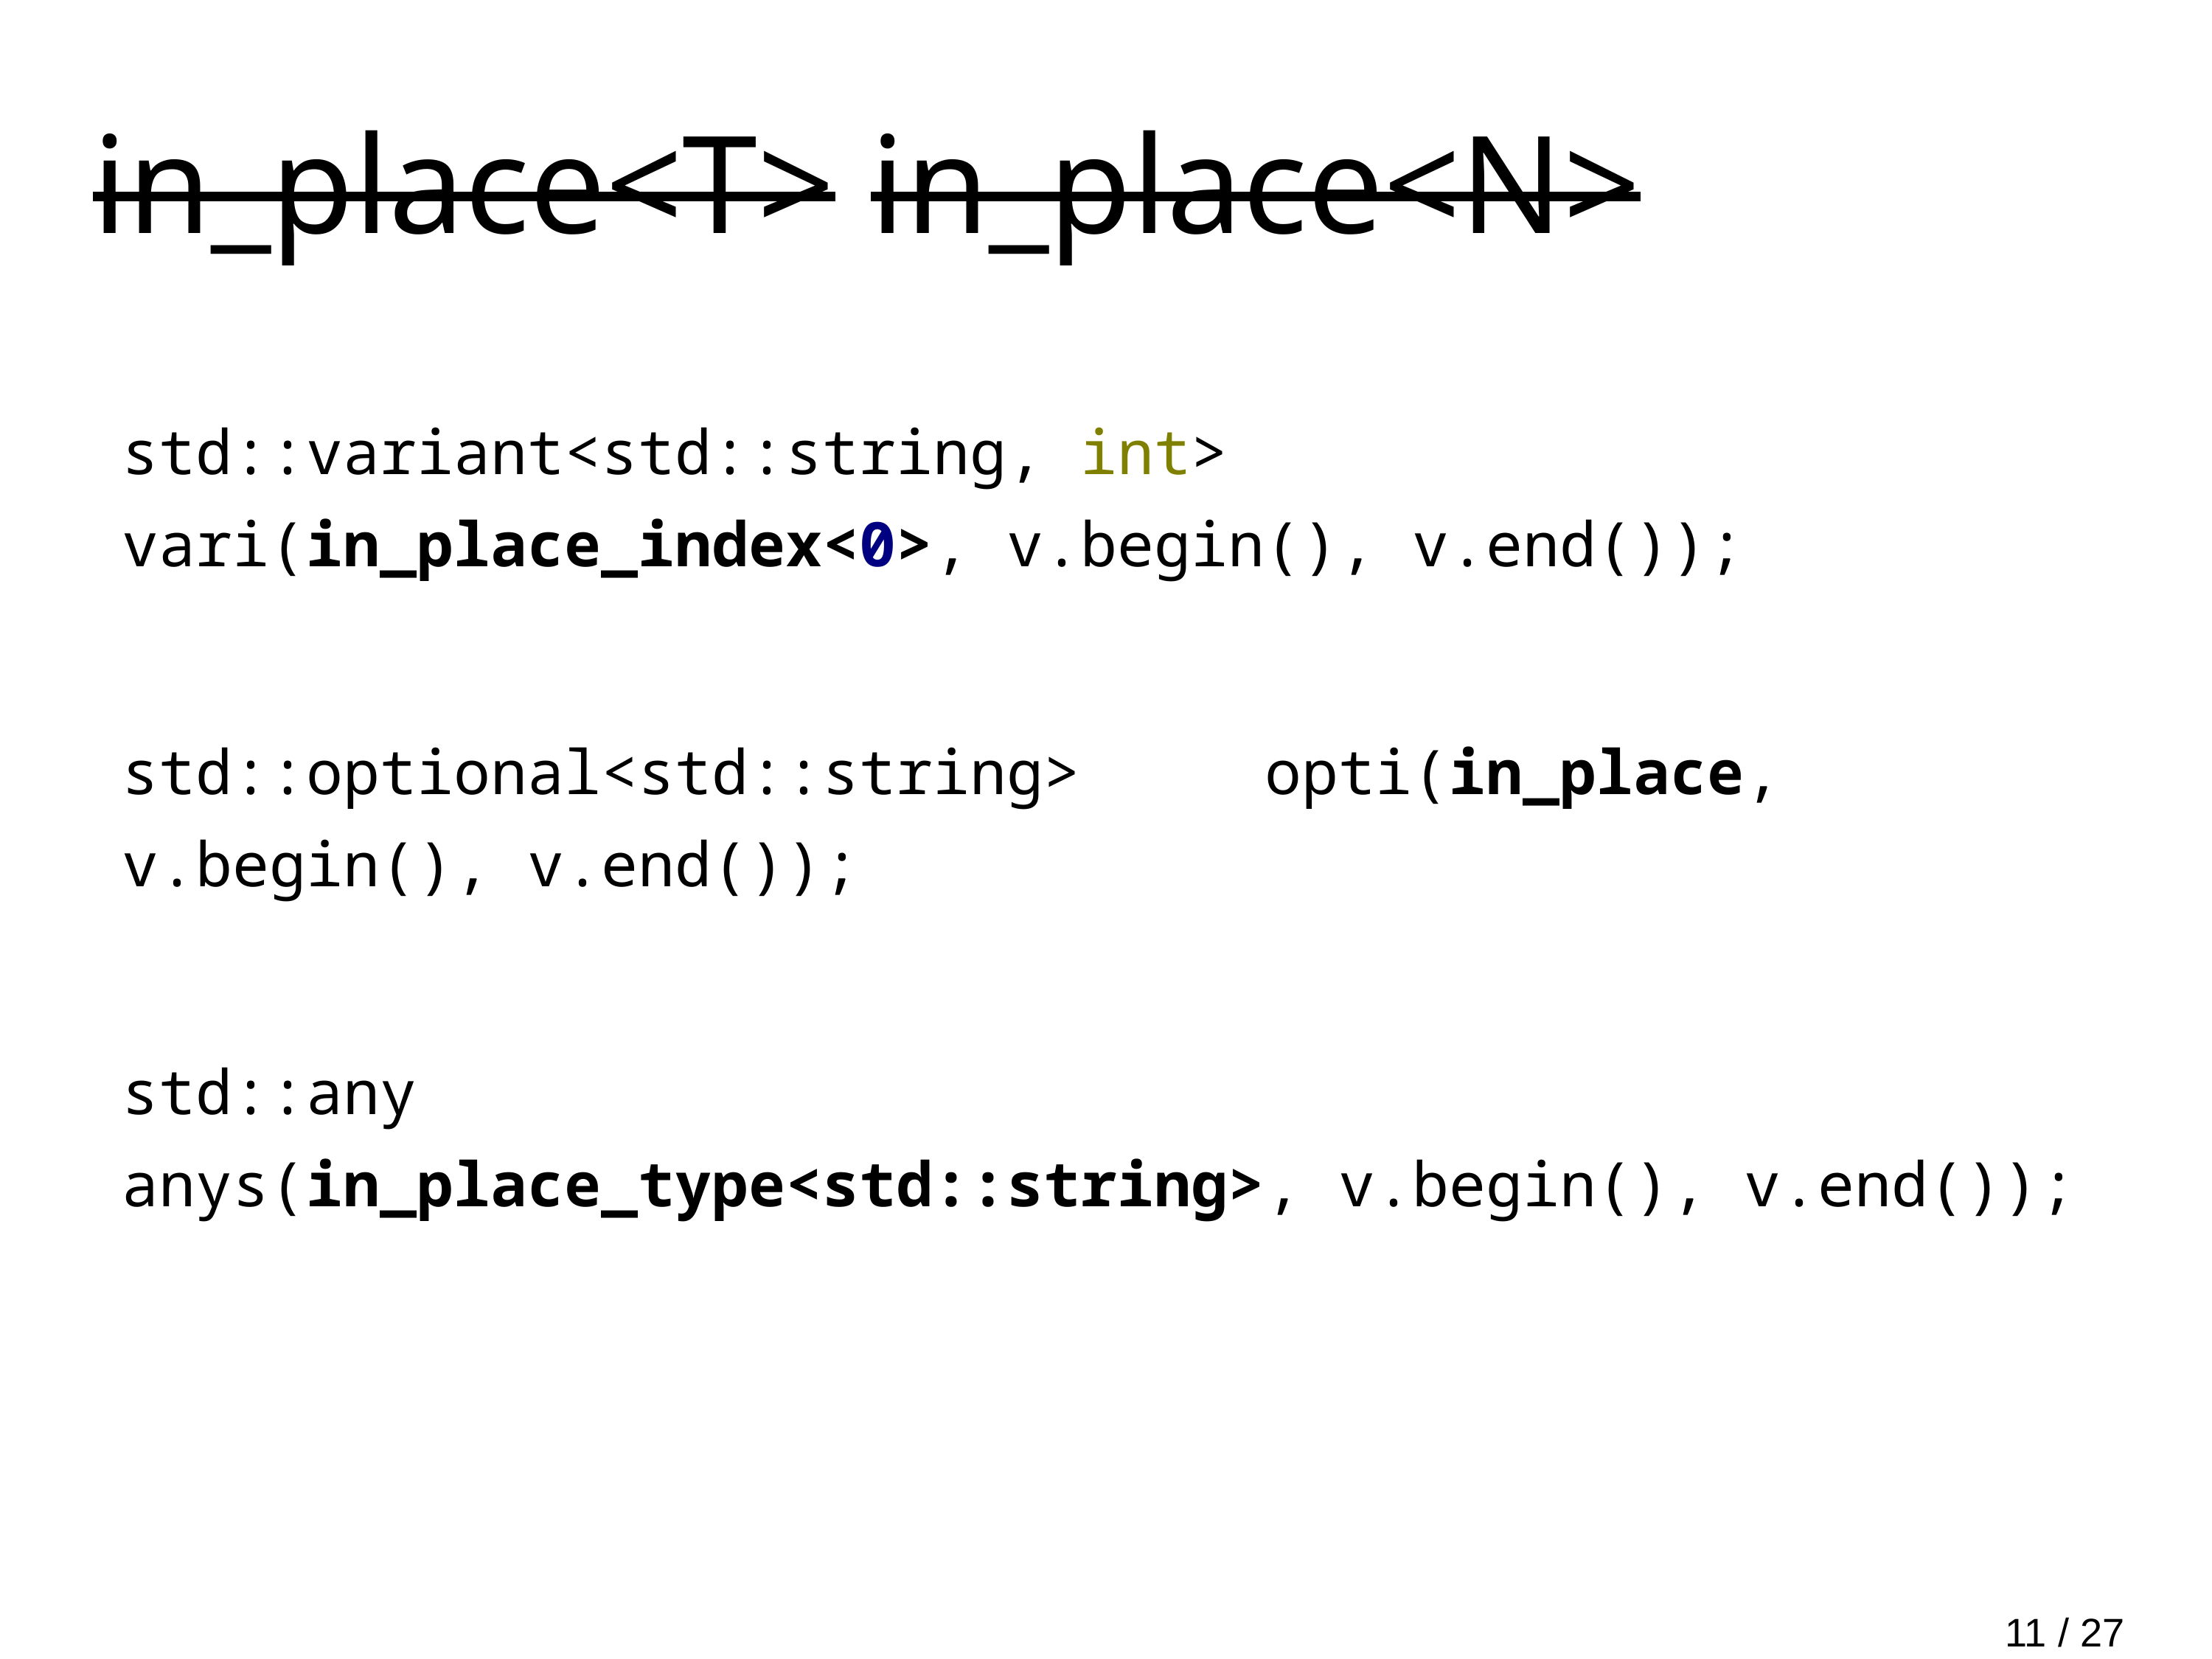

# in_place<T> in_place<N>
std::variant<std::string, int> vari(in_place_index<0>, v.begin(), v.end());
std::optional<std::string> opti(in_place, v.begin(), v.end());
std::any anys(in_place_type<std::string>, v.begin(), v.end());